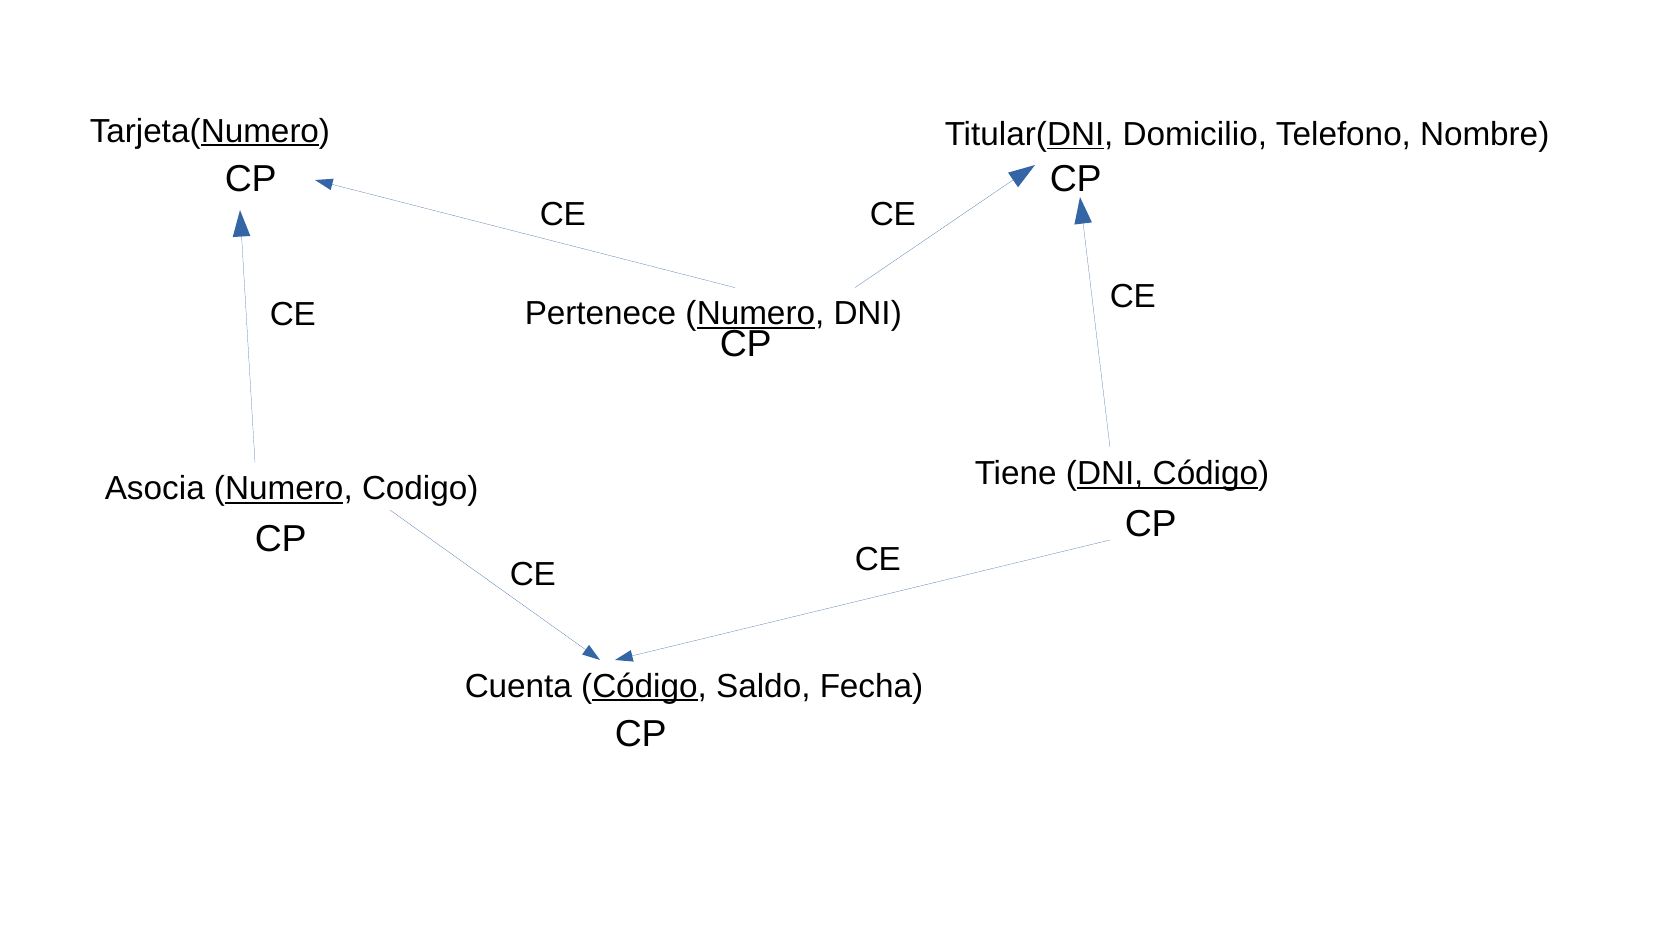

Tarjeta(Numero)
Titular(DNI, Domicilio, Telefono, Nombre)
CP
CP
CE
CE
CE
Pertenece (Numero, DNI)
CE
CP
Tiene (DNI, Código)
Asocia (Numero, Codigo)
CP
CP
CE
CE
Cuenta (Código, Saldo, Fecha)
CP